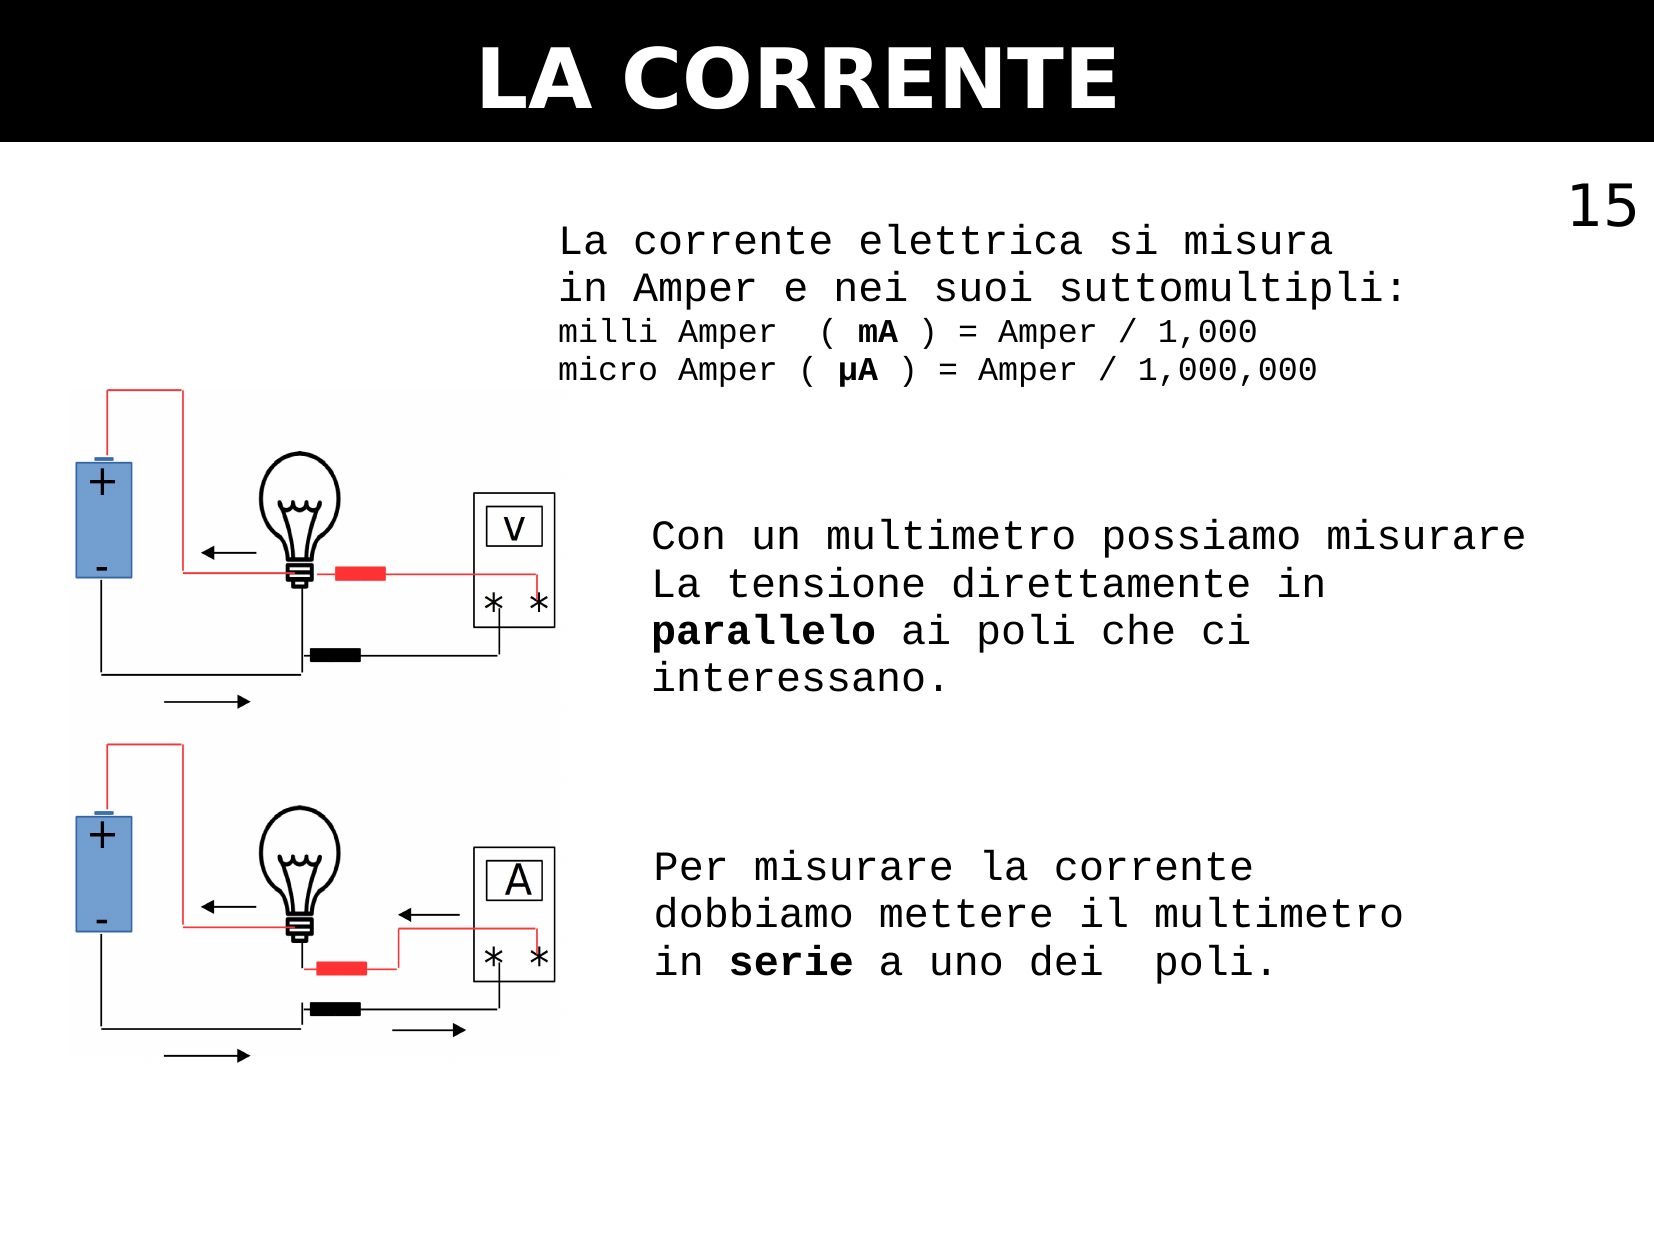

LA CORRENTE
15
La corrente elettrica si misura
in Amper e nei suoi suttomultipli:
milli Amper ( mA ) = Amper / 1,000
micro Amper ( µA ) = Amper / 1,000,000
Con un multimetro possiamo misurare
La tensione direttamente in
parallelo ai poli che ci
interessano.
Per misurare la corrente
dobbiamo mettere il multimetro
in serie a uno dei poli.